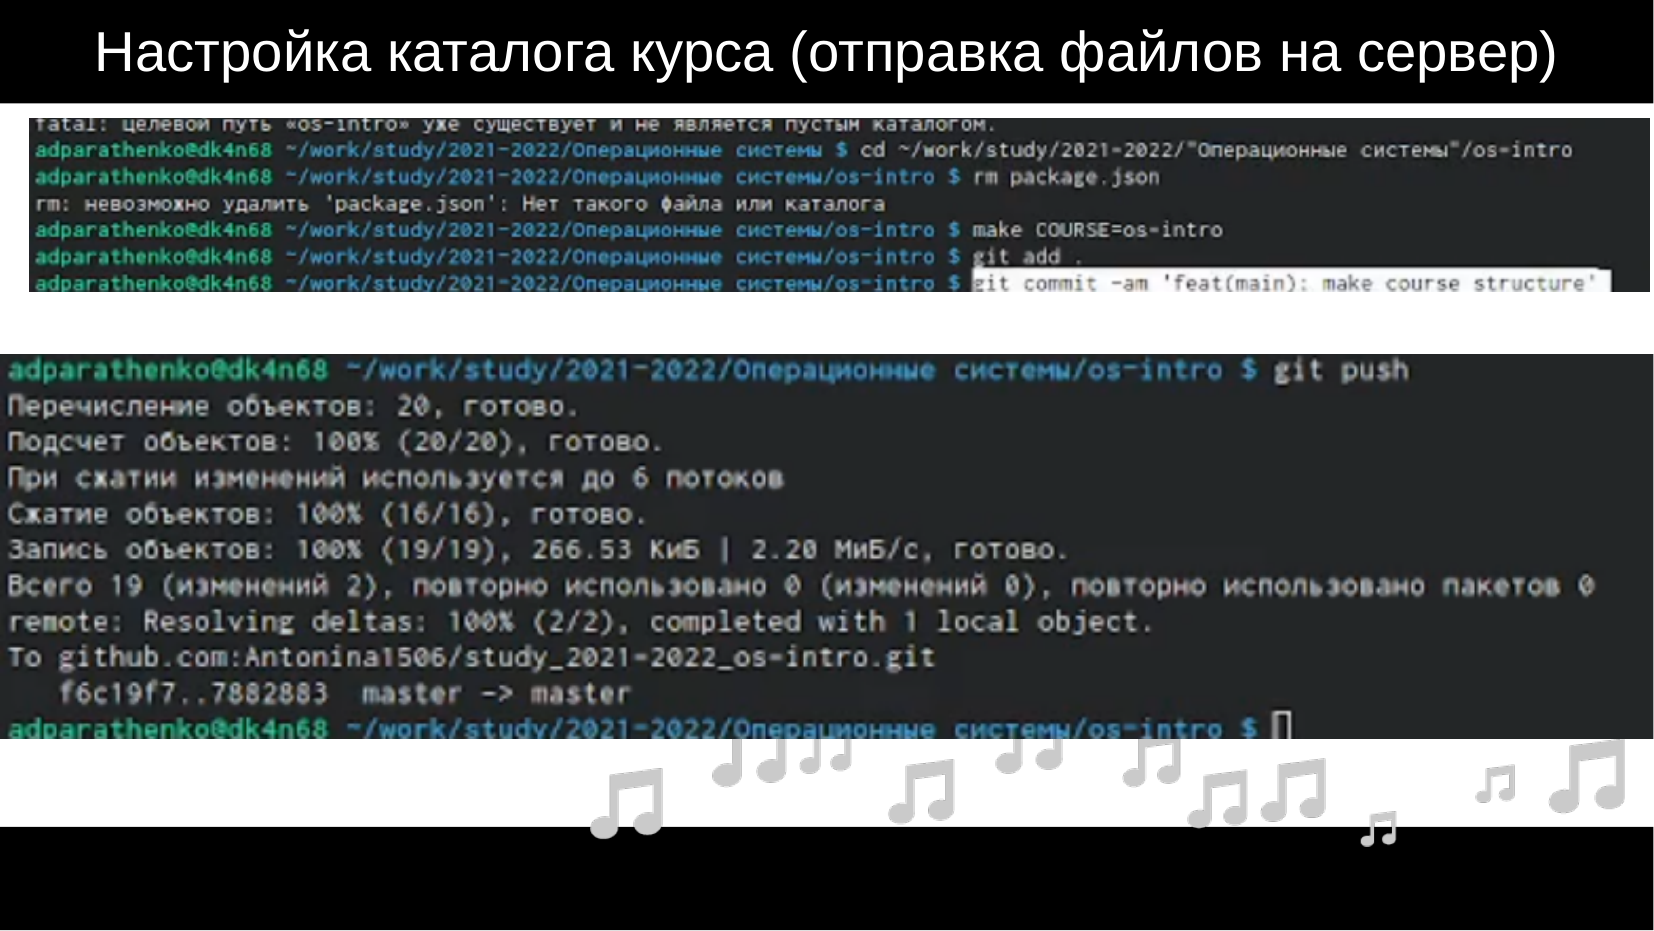

# Настройка каталога курса (отправка файлов на сервер)